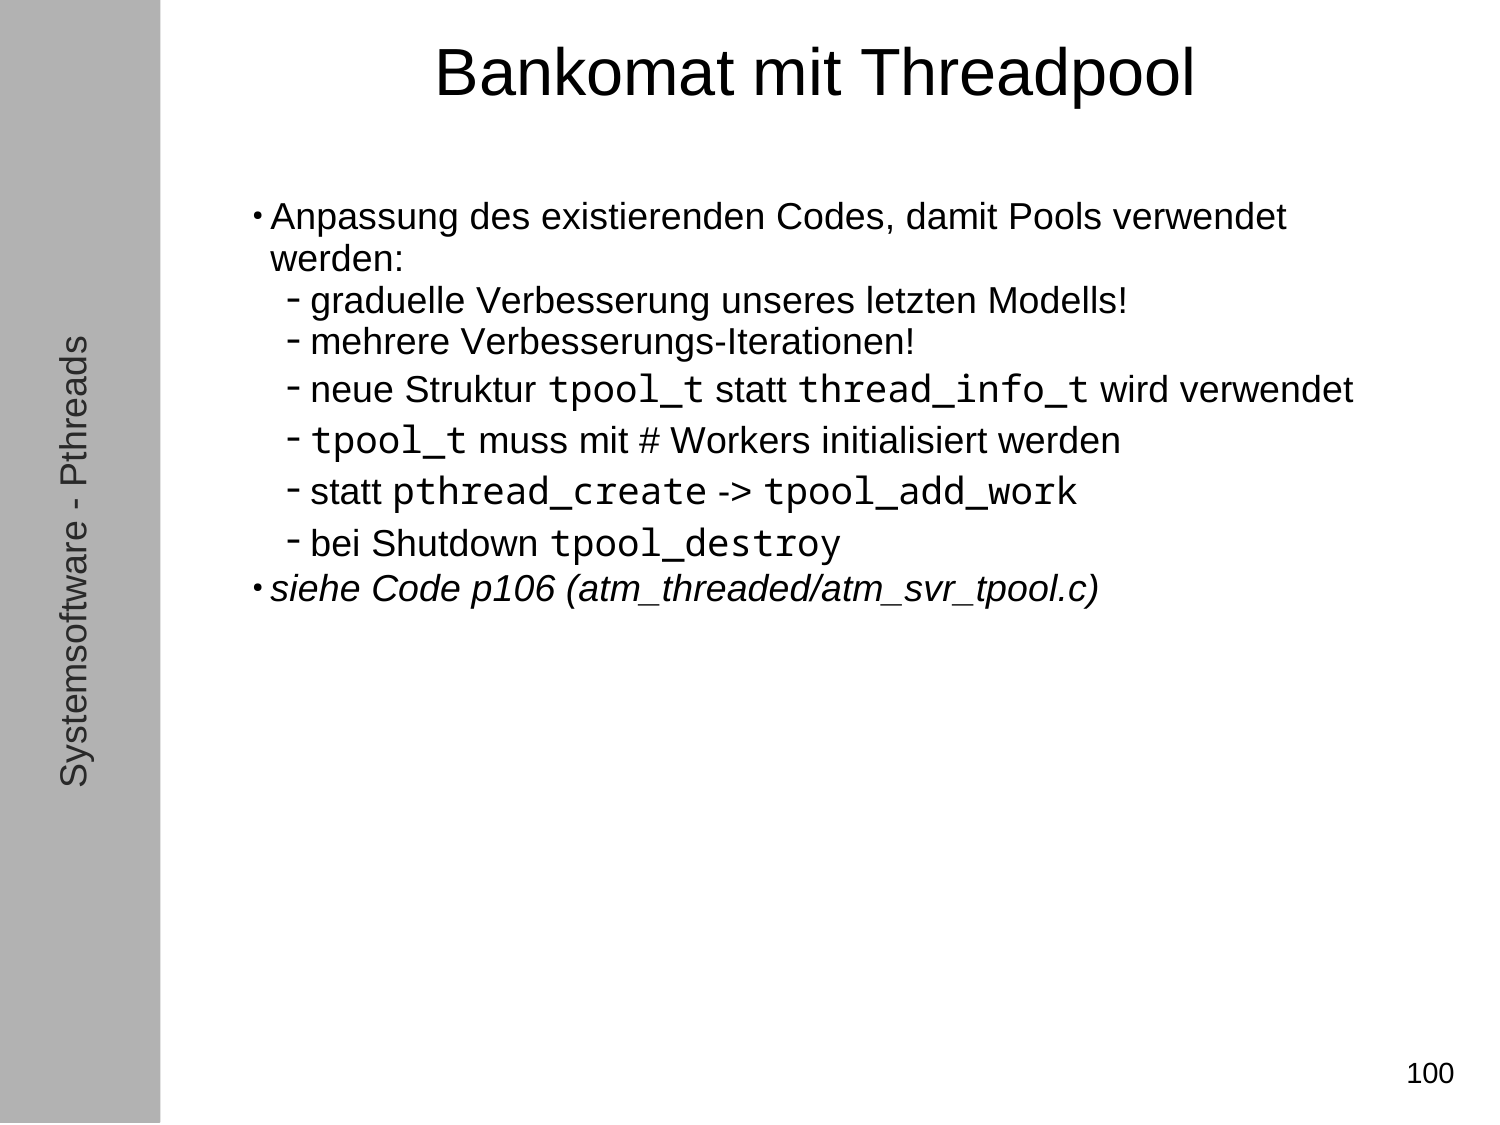

Bankomat mit Threadpool
Anpassung des existierenden Codes, damit Pools verwendet werden:
graduelle Verbesserung unseres letzten Modells!
mehrere Verbesserungs-Iterationen!
neue Struktur tpool_t statt thread_info_t wird verwendet
tpool_t muss mit # Workers initialisiert werden
statt pthread_create -> tpool_add_work
bei Shutdown tpool_destroy
siehe Code p106 (atm_threaded/atm_svr_tpool.c)
Systemsoftware - Pthreads